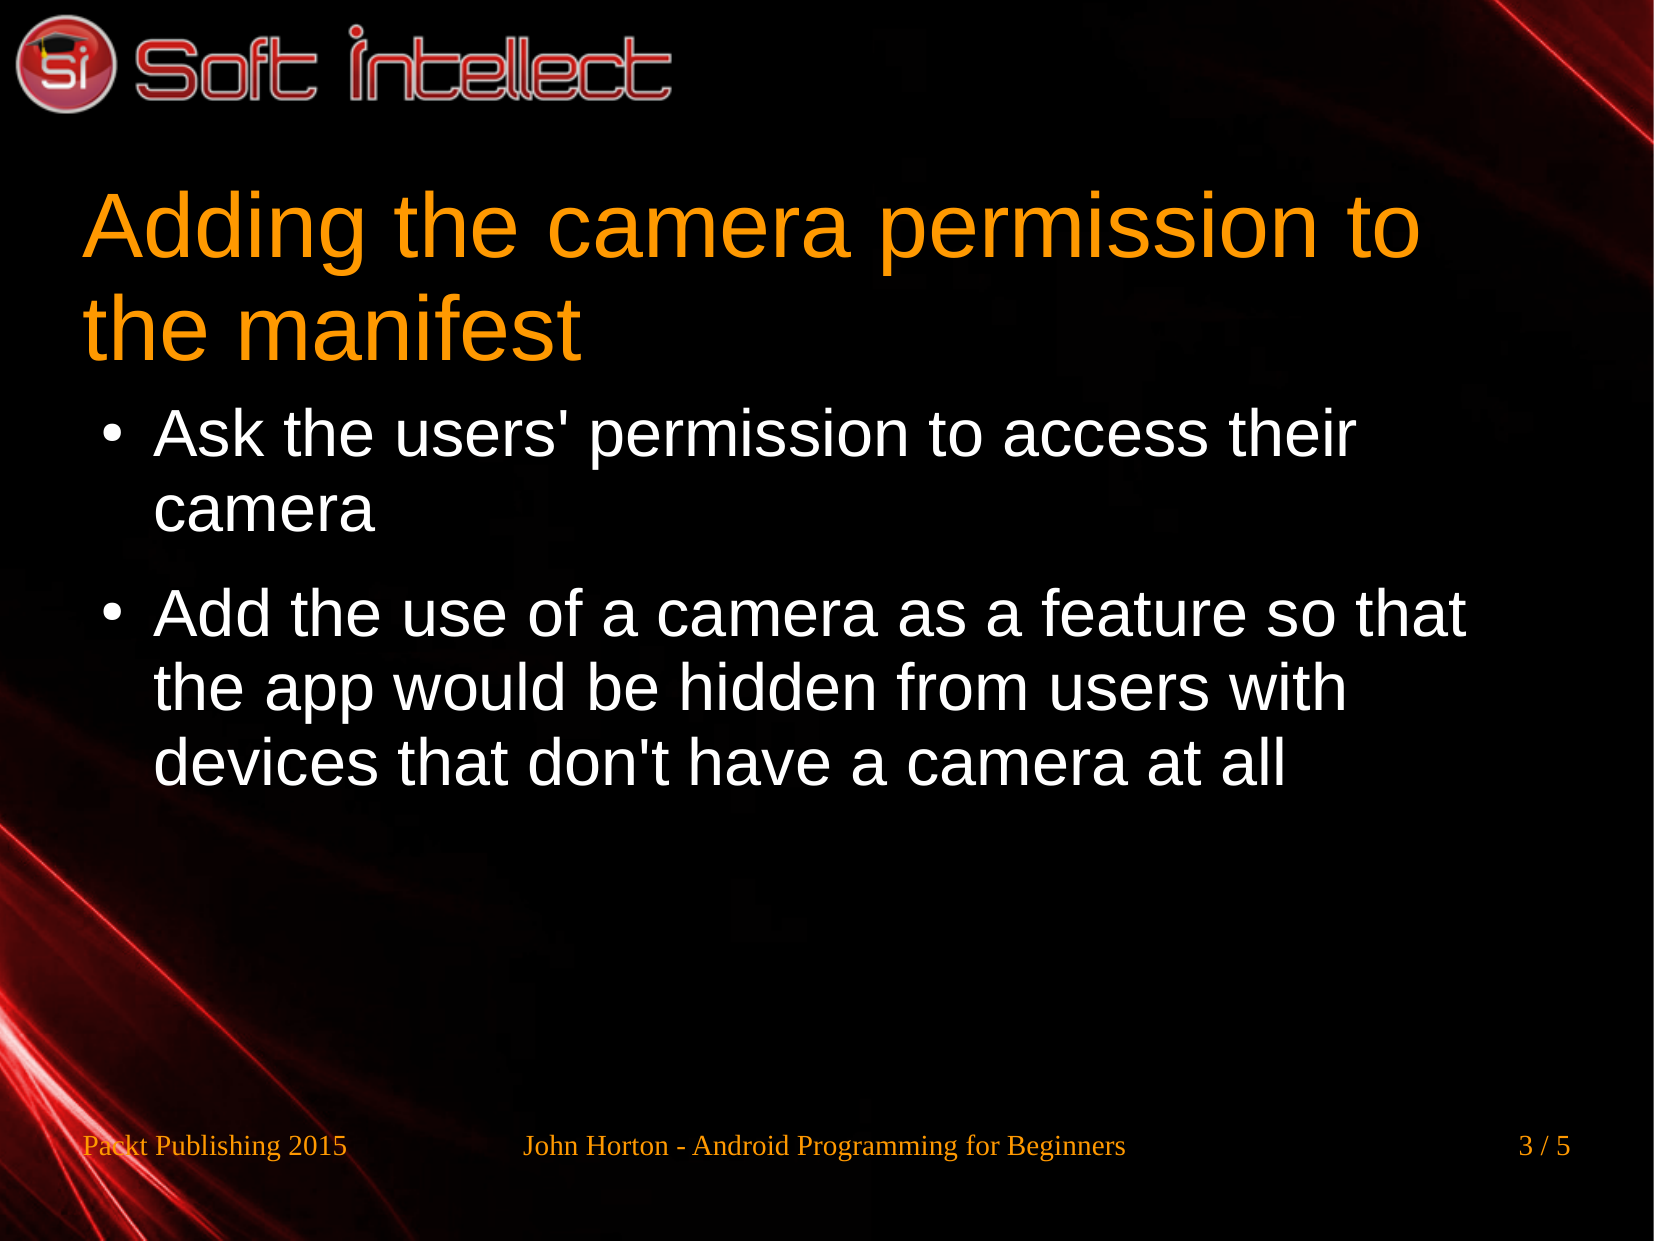

# Adding the camera permission to the manifest
Ask the users' permission to access their camera
Add the use of a camera as a feature so that the app would be hidden from users with devices that don't have a camera at all
Packt Publishing 2015
John Horton - Android Programming for Beginners
3